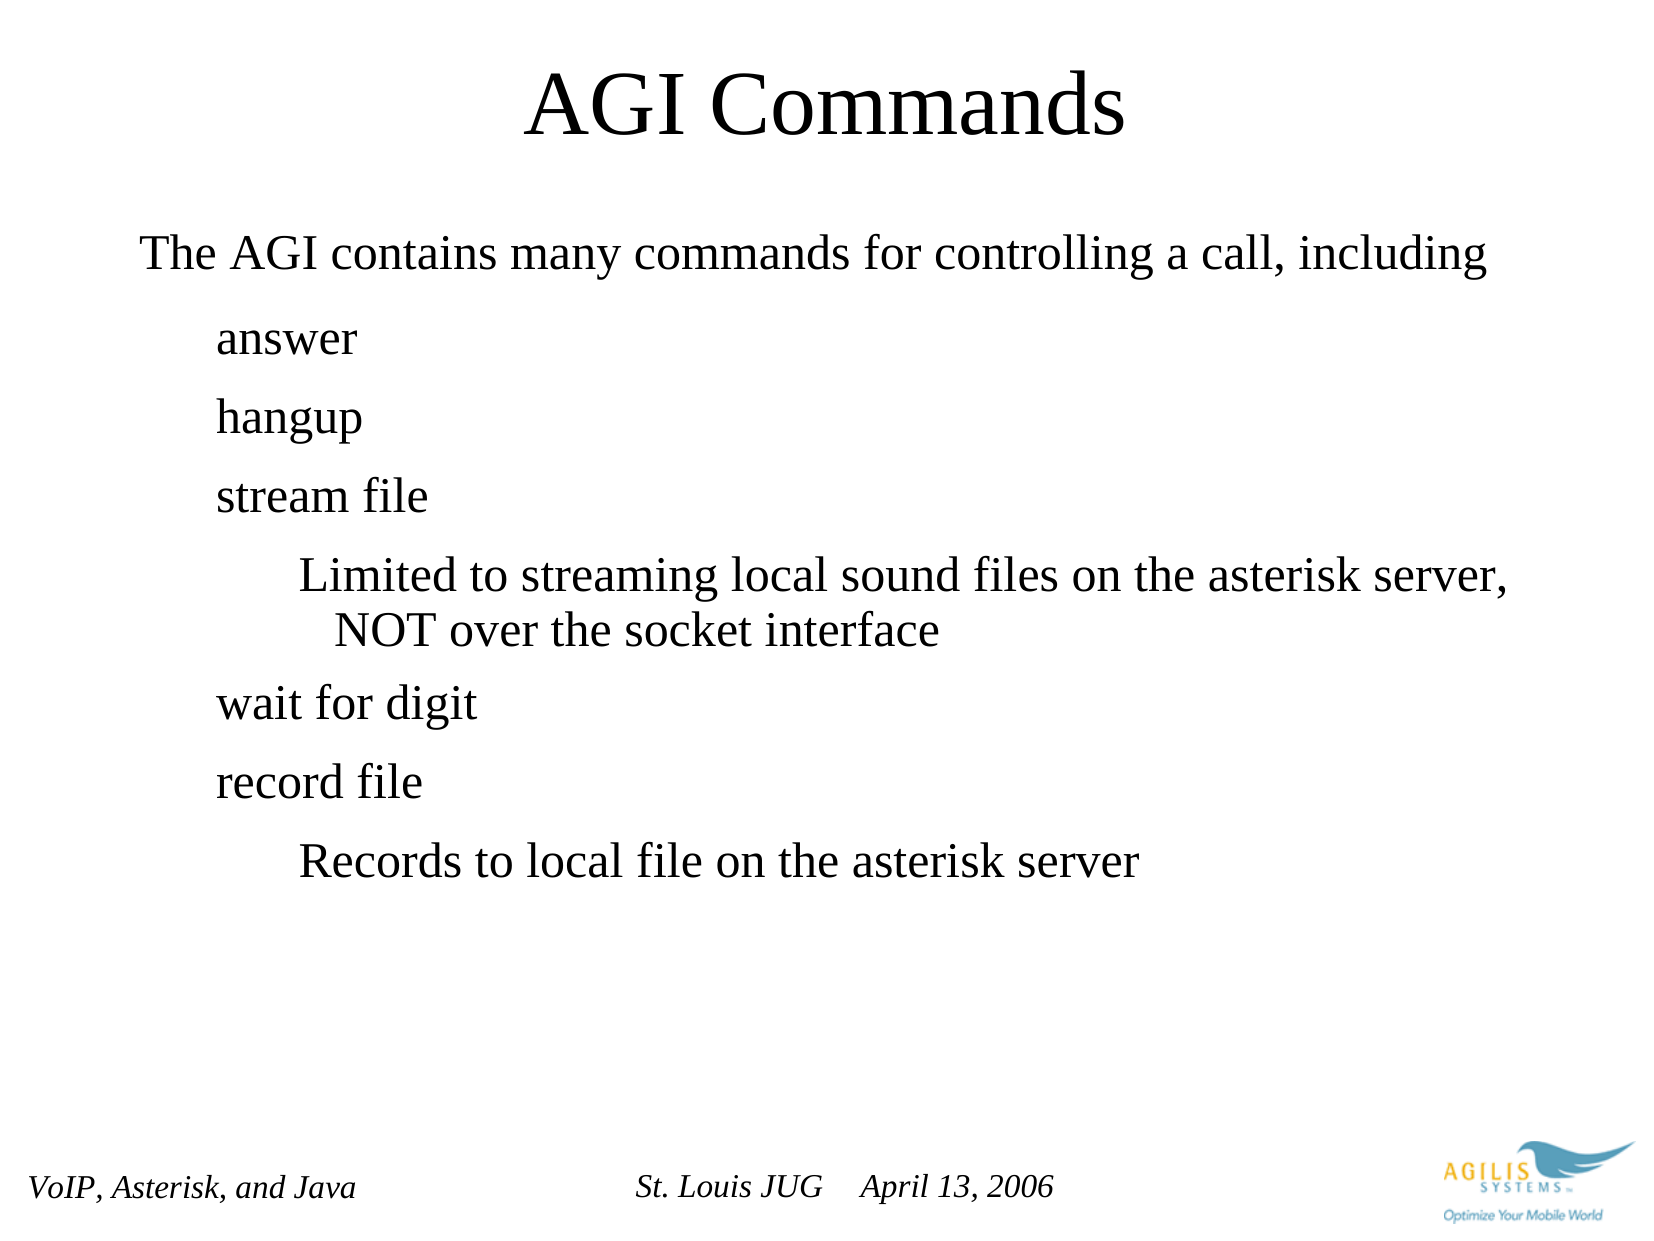

# AGI Commands
The AGI contains many commands for controlling a call, including
answer
hangup
stream file
Limited to streaming local sound files on the asterisk server, NOT over the socket interface
wait for digit
record file
Records to local file on the asterisk server